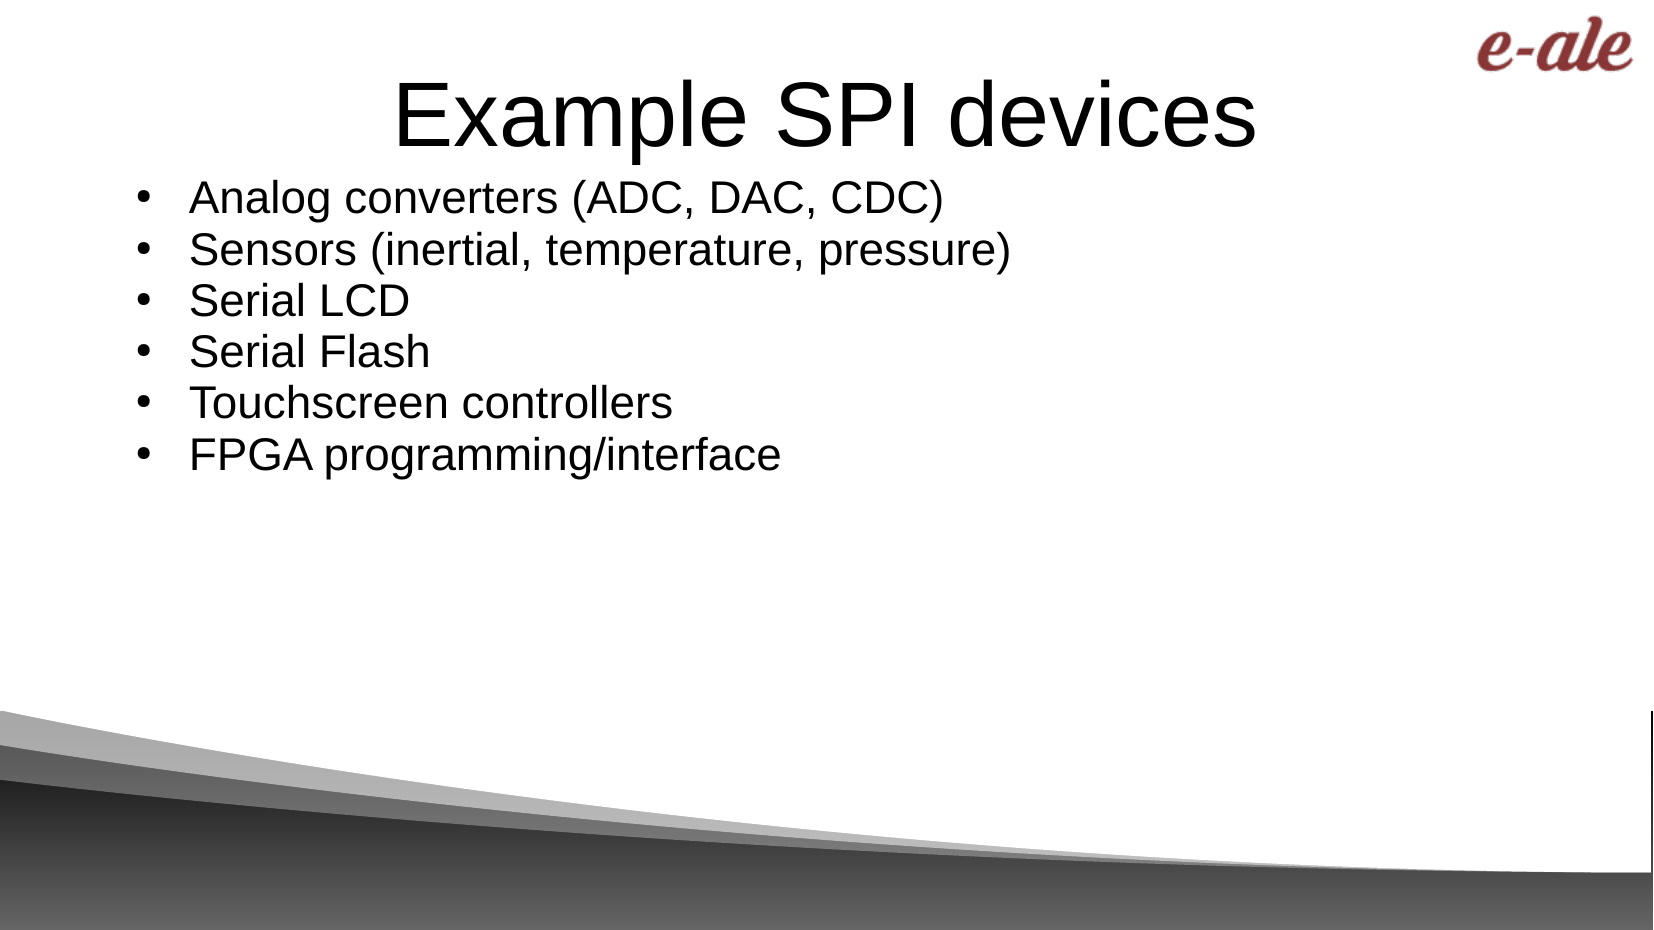

# Example SPI devices
Analog converters (ADC, DAC, CDC)
Sensors (inertial, temperature, pressure)
Serial LCD
Serial Flash
Touchscreen controllers
FPGA programming/interface